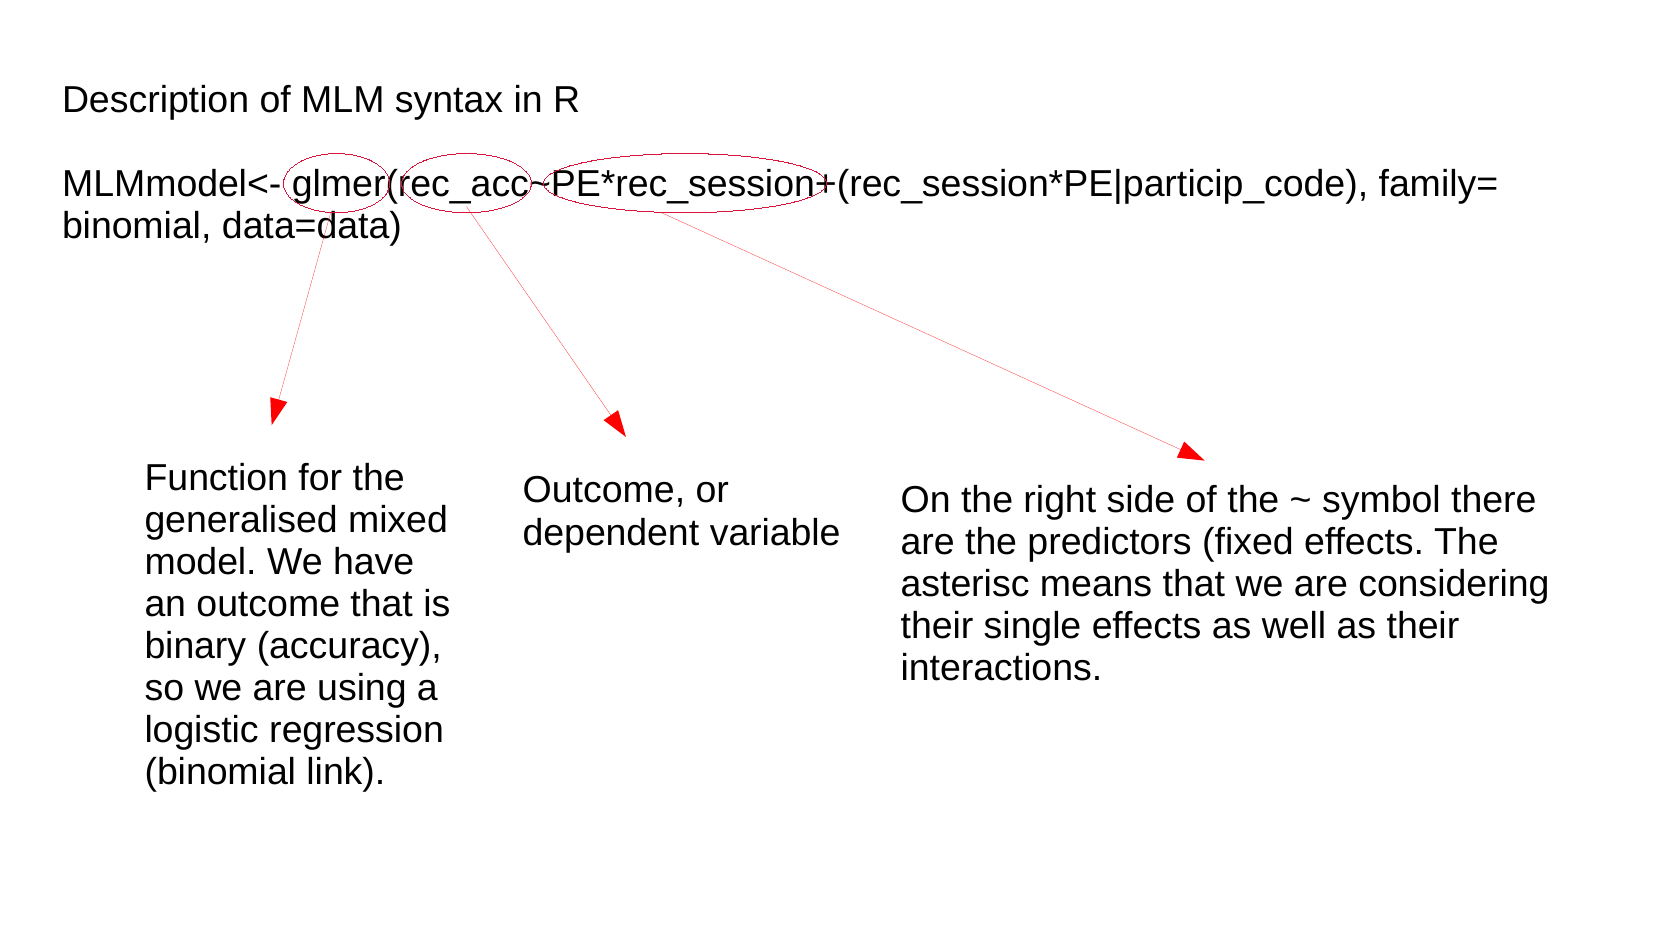

Description of MLM syntax in R
MLMmodel<- glmer(rec_acc~PE*rec_session+(rec_session*PE|particip_code), family= binomial, data=data)
Function for the generalised mixed model. We have an outcome that is binary (accuracy), so we are using a logistic regression (binomial link).
Outcome, or dependent variable
On the right side of the ~ symbol there are the predictors (fixed effects. The asterisc means that we are considering their single effects as well as their interactions.